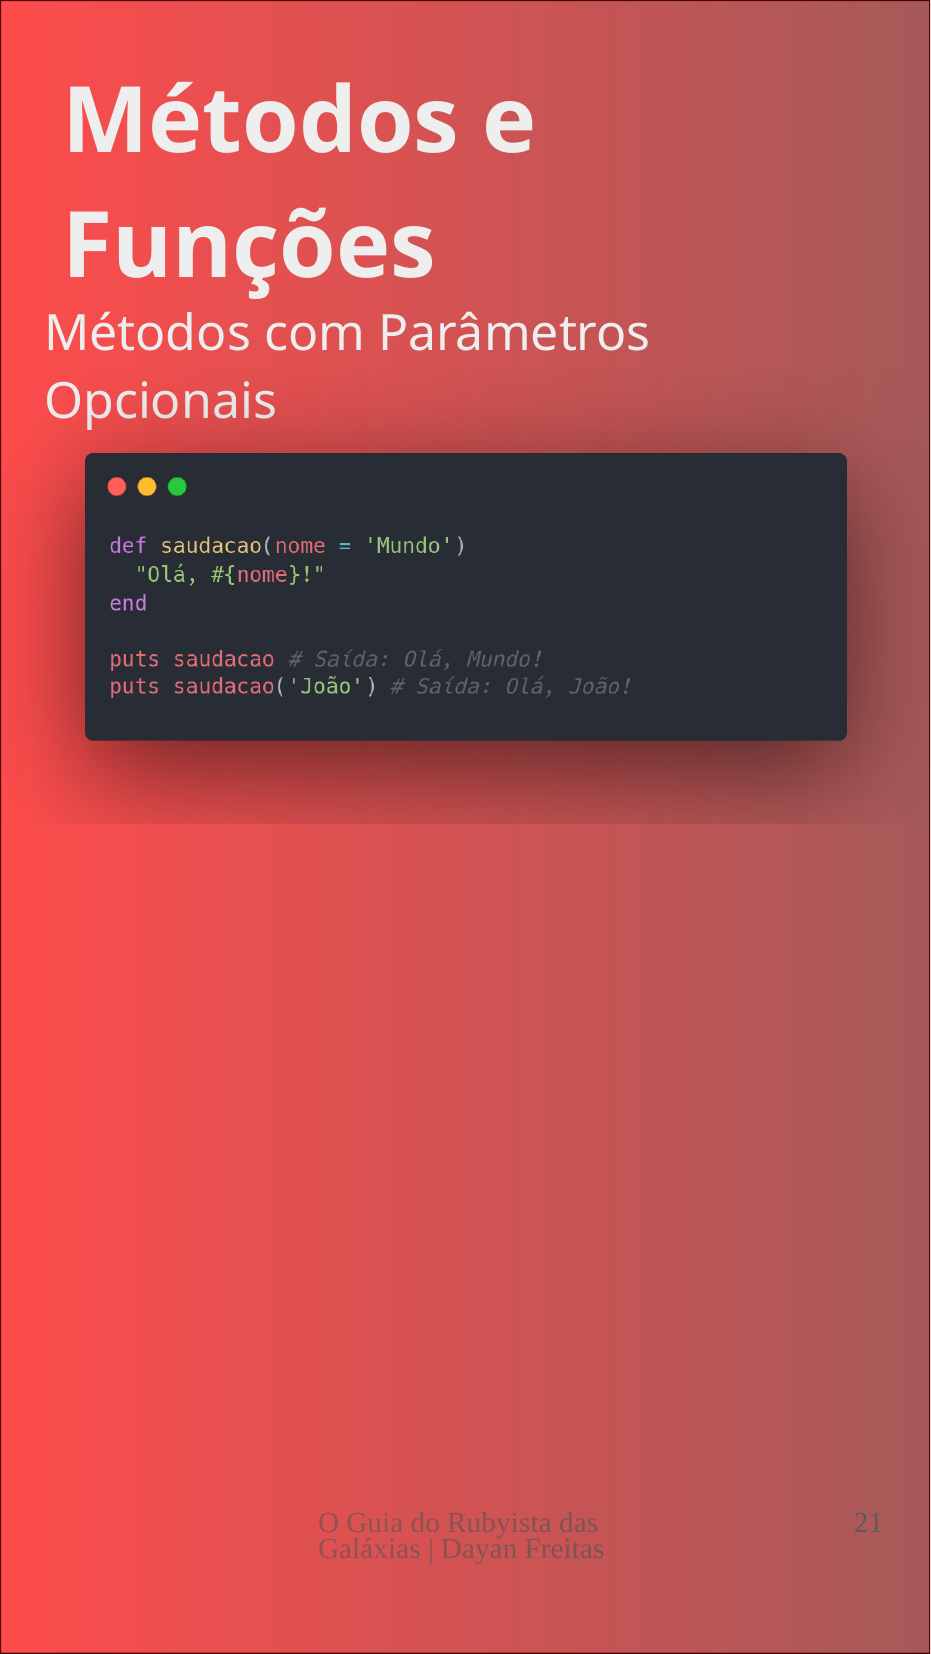

Métodos e Funções
Métodos com Parâmetros Opcionais
O Guia do Rubyista das Galáxias | Dayan Freitas
21